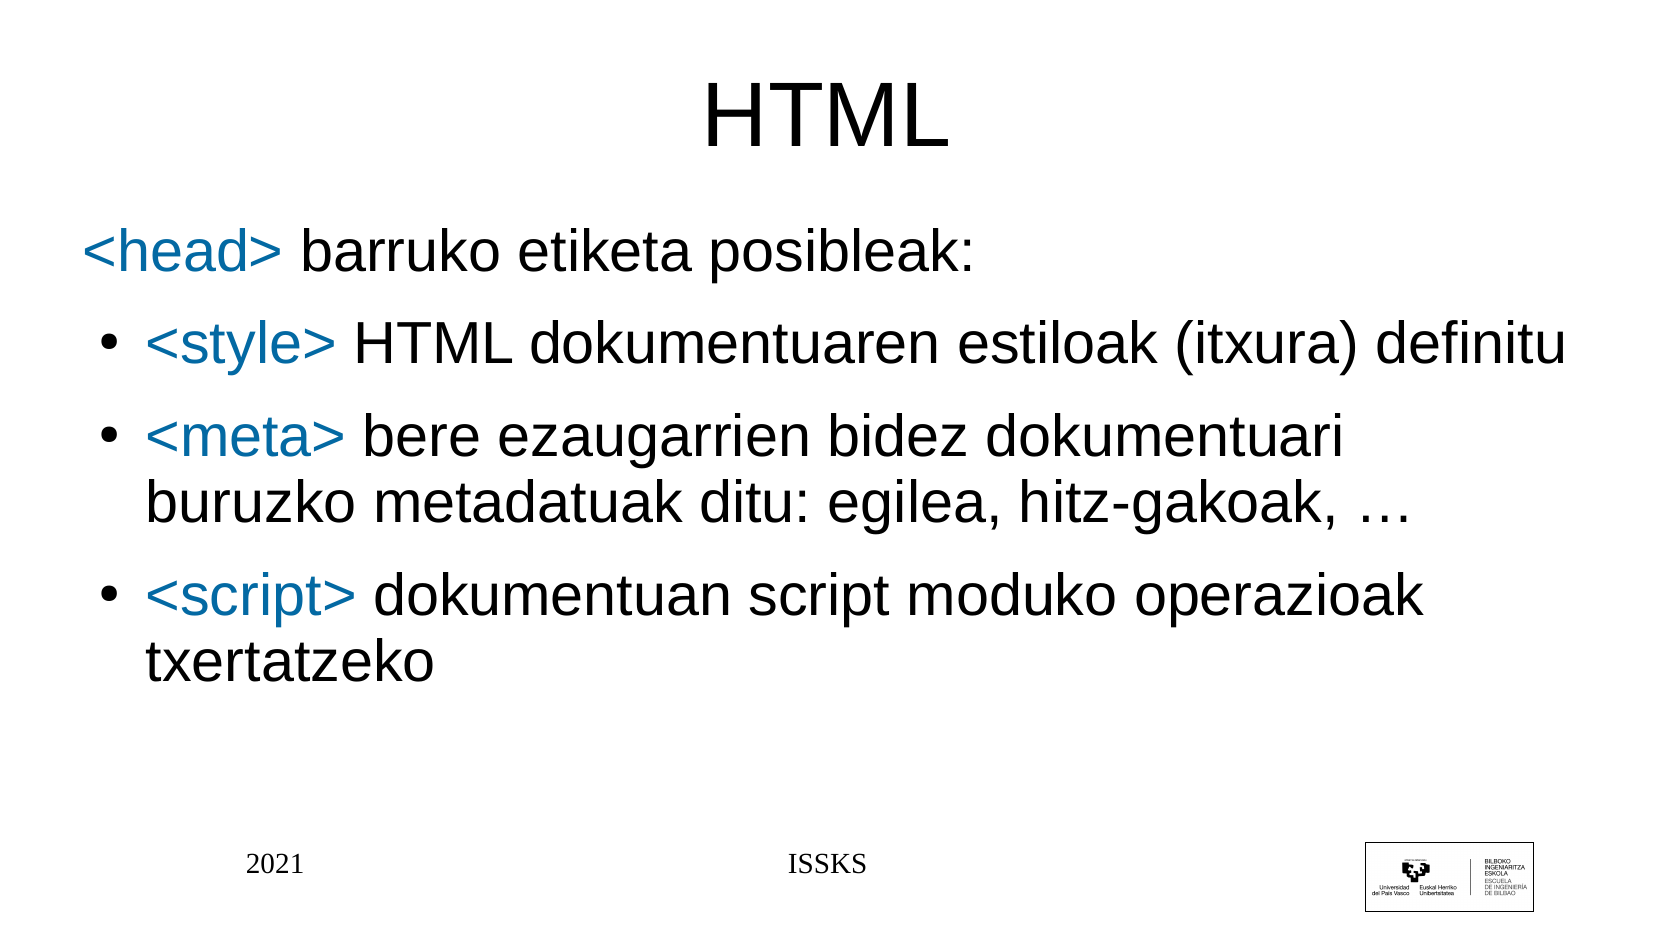

# HTML
<head> barruko etiketa posibleak:
<style> HTML dokumentuaren estiloak (itxura) definitu
<meta> bere ezaugarrien bidez dokumentuari buruzko metadatuak ditu: egilea, hitz-gakoak, …
<script> dokumentuan script moduko operazioak txertatzeko